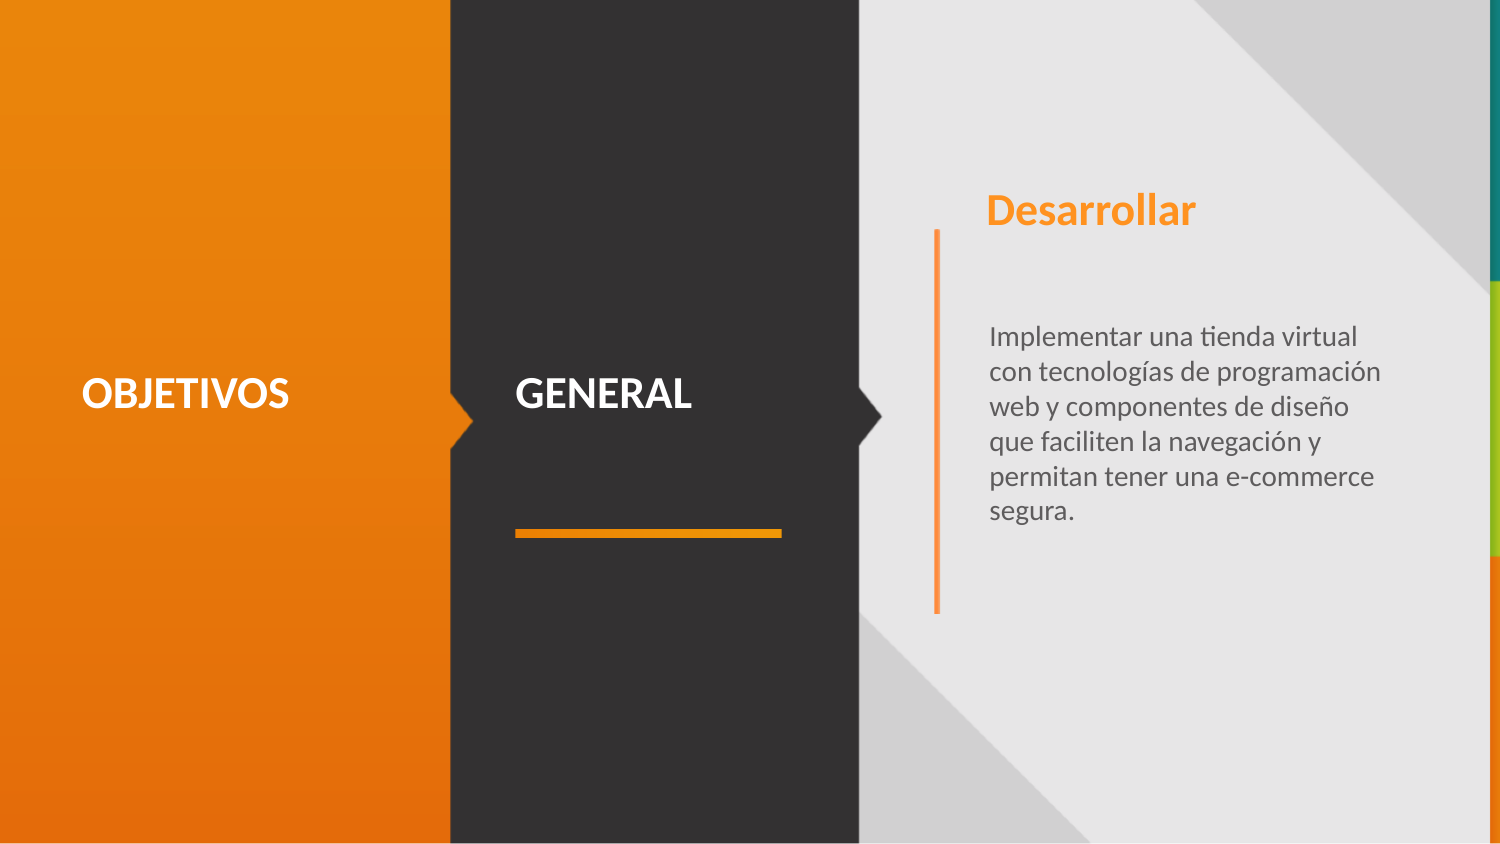

Desarrollar
Implementar una tienda virtual con tecnologías de programación web y componentes de diseño que faciliten la navegación y permitan tener una e-commerce segura.
OBJETIVOS
GENERAL